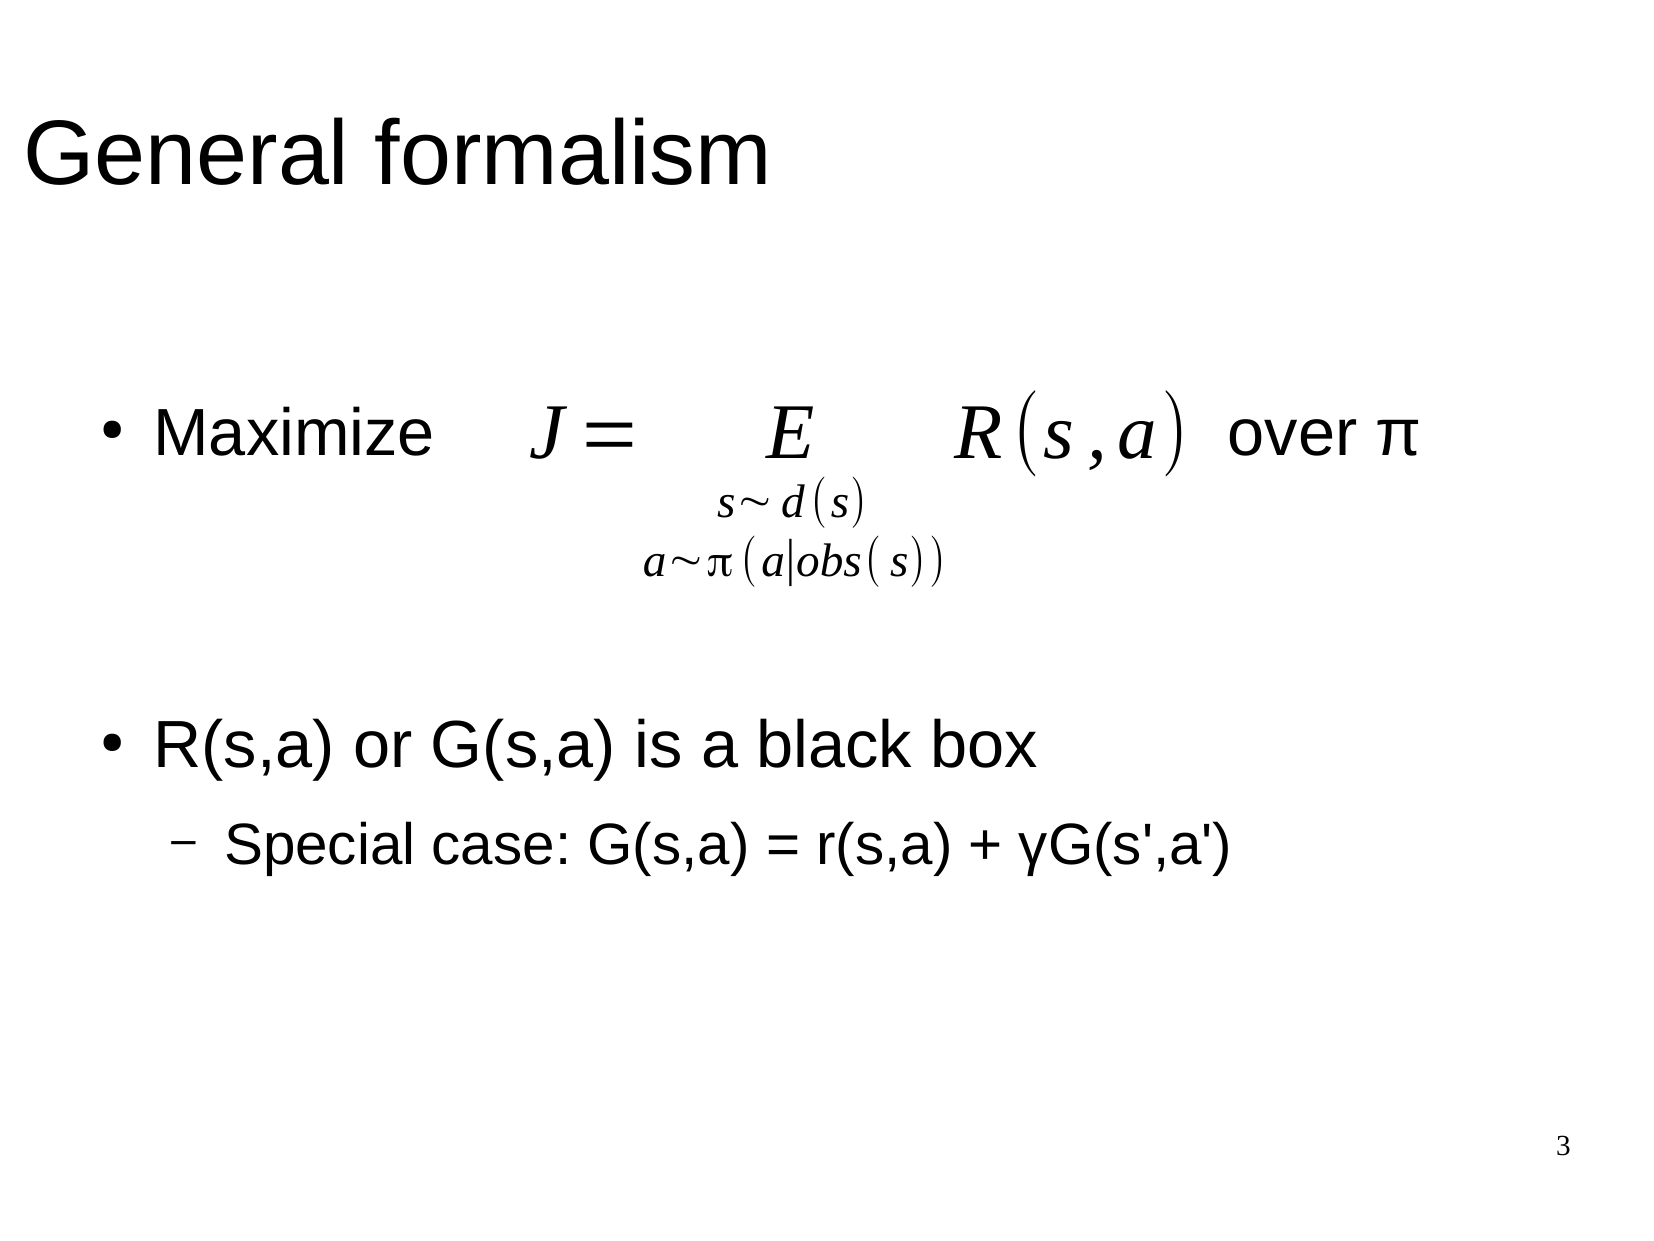

# General formalism
Maximize over π
R(s,a) or G(s,a) is a black box
Special case: G(s,a) = r(s,a) + γG(s',a')
3